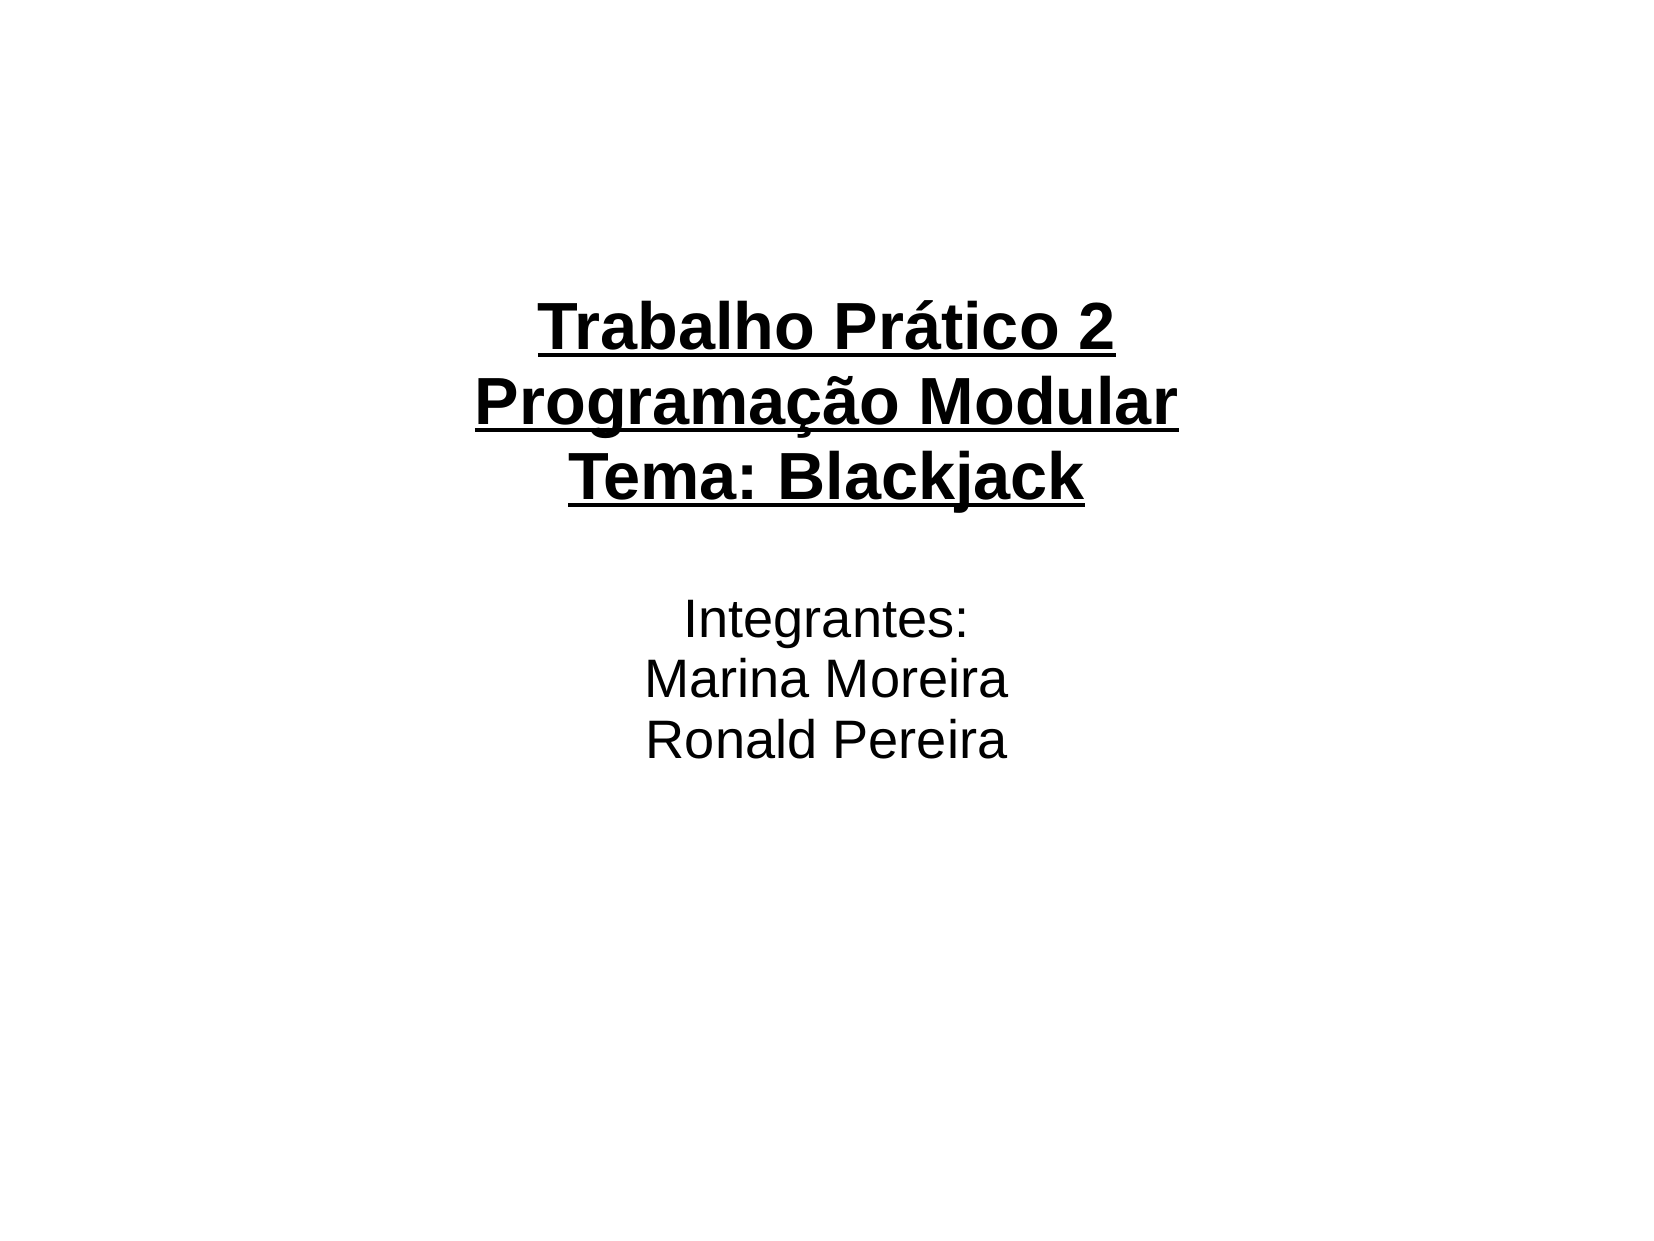

# Trabalho Prático 2
Programação Modular
Tema: Blackjack
Integrantes:
Marina Moreira
Ronald Pereira